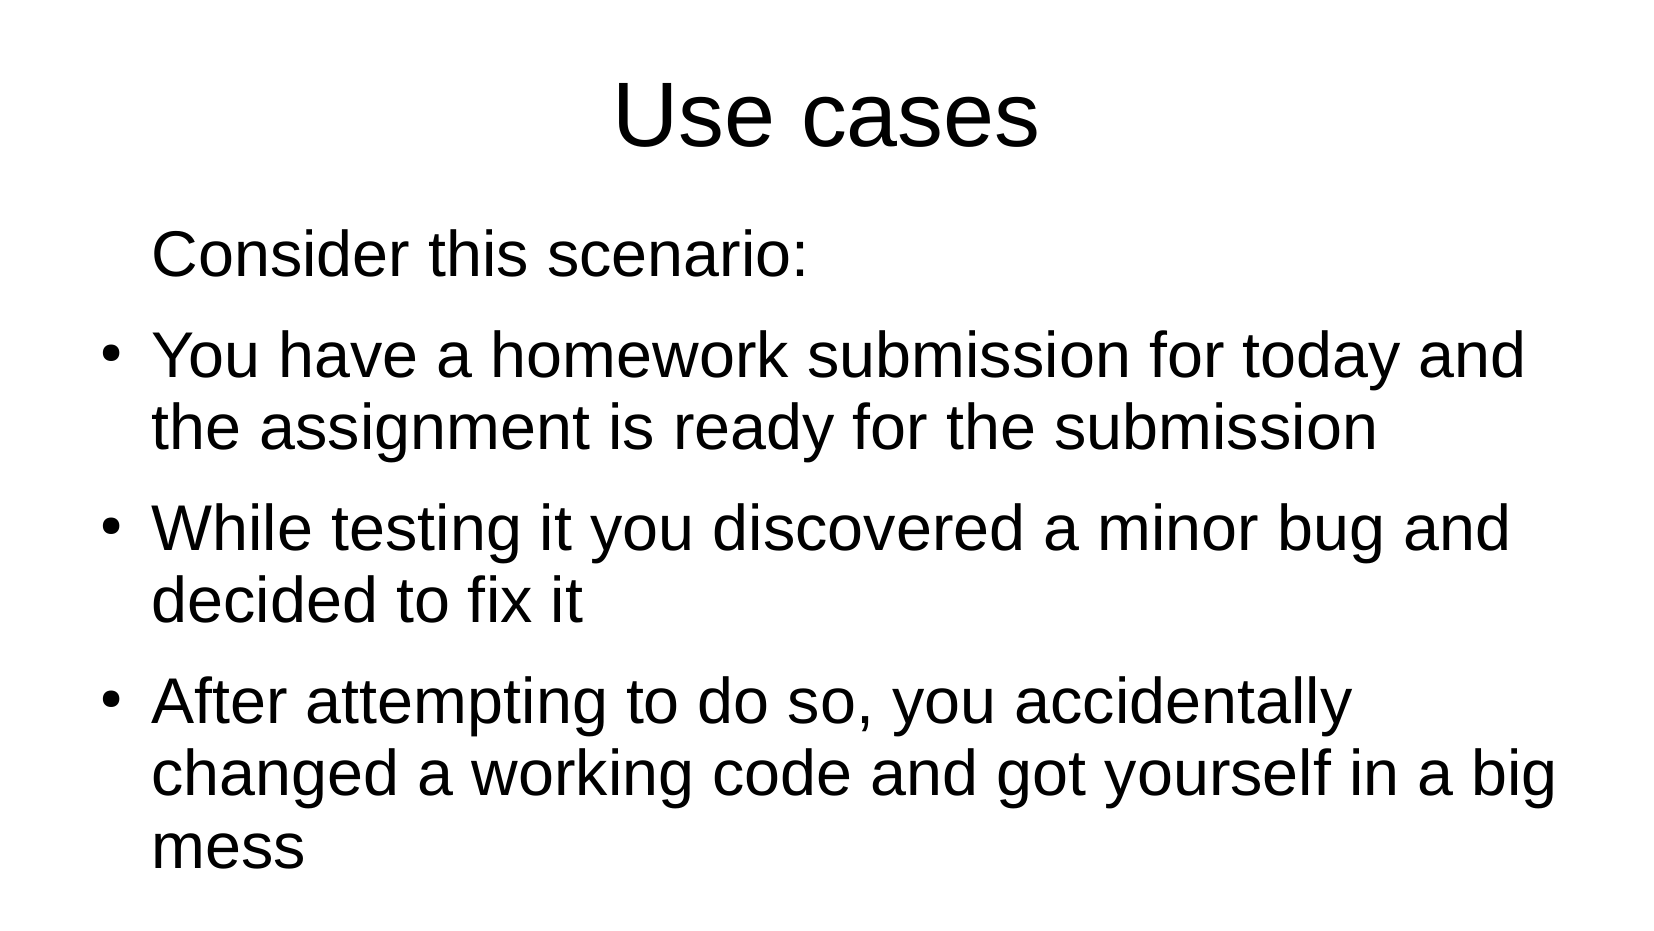

# Use cases
Consider this scenario:
You have a homework submission for today and the assignment is ready for the submission
While testing it you discovered a minor bug and decided to fix it
After attempting to do so, you accidentally changed a working code and got yourself in a big mess